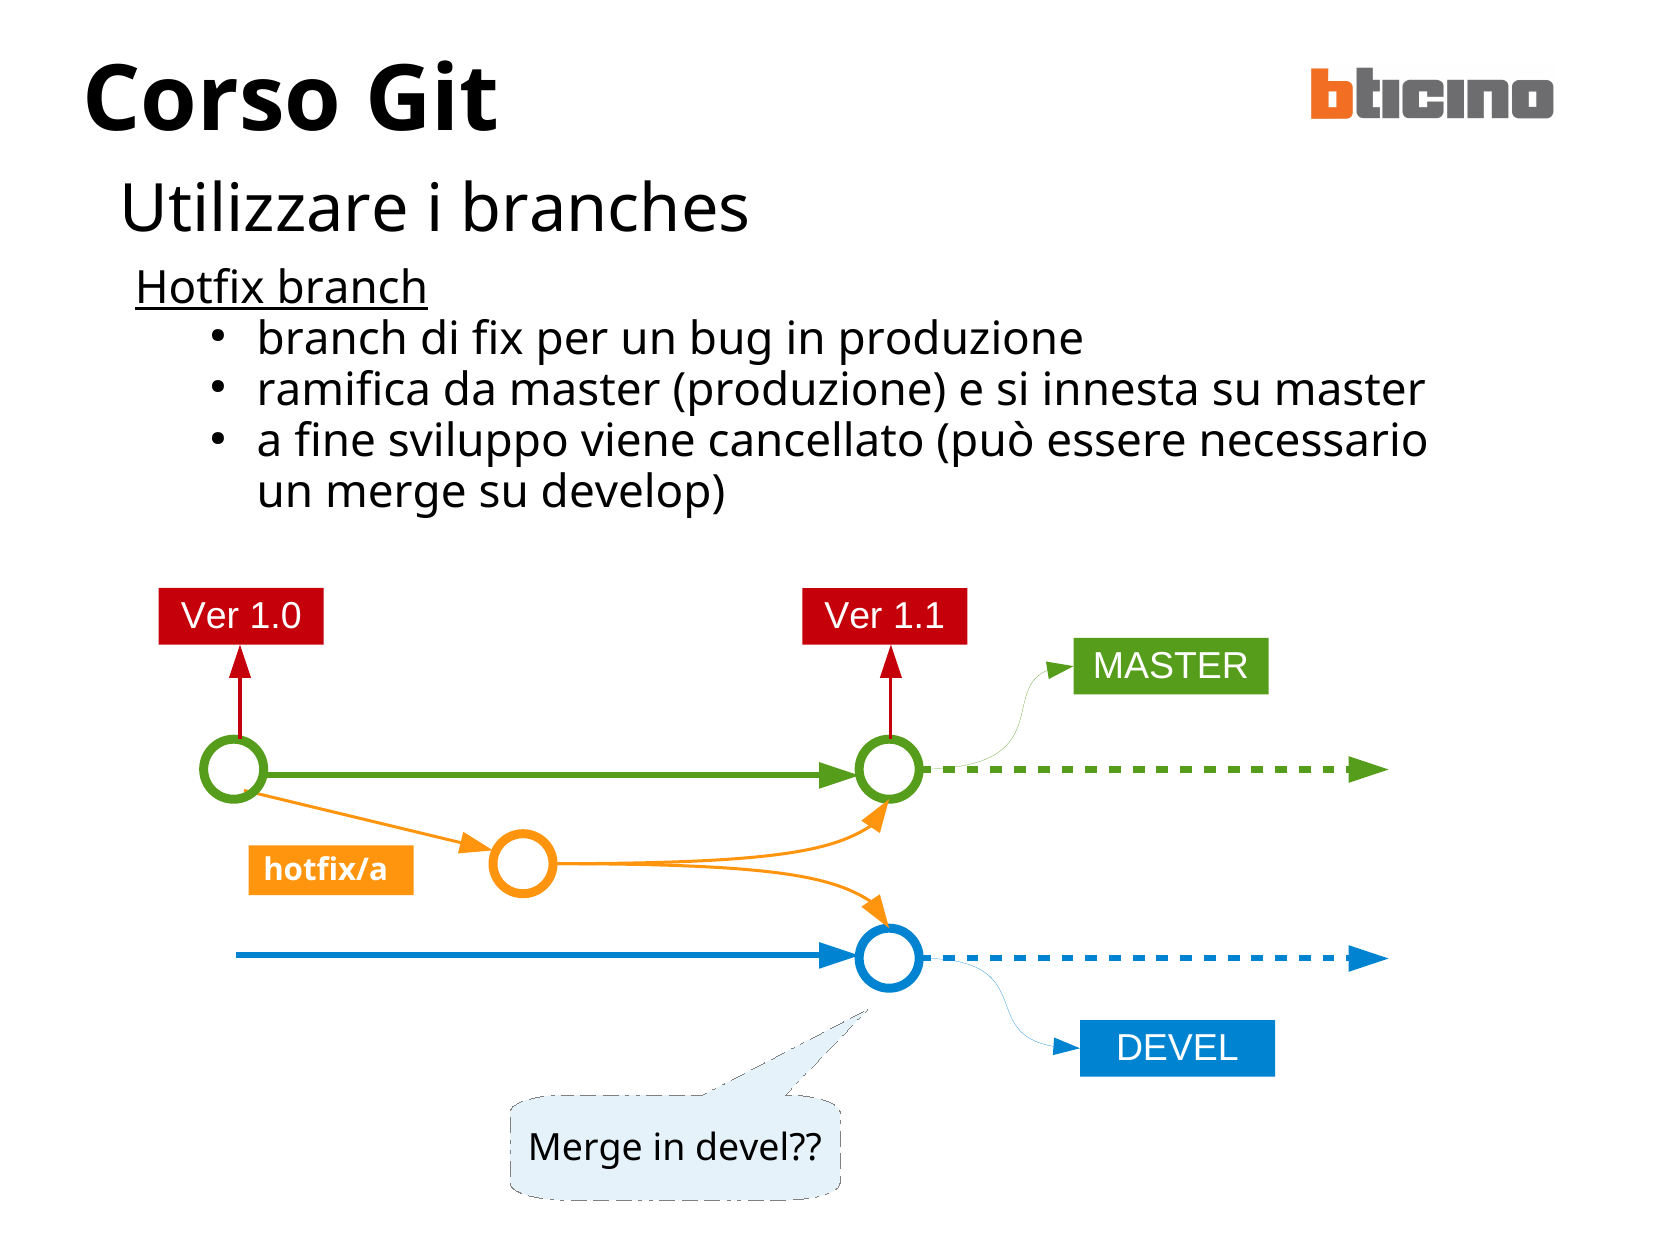

# Corso Git
Utilizzare i branches
Hotfix branch
branch di fix per un bug in produzione
ramifica da master (produzione) e si innesta su master
a fine sviluppo viene cancellato (può essere necessario un merge su develop)
Ver 1.0
Ver 1.1
MASTER
hotfix/a
DEVEL
Merge in devel??